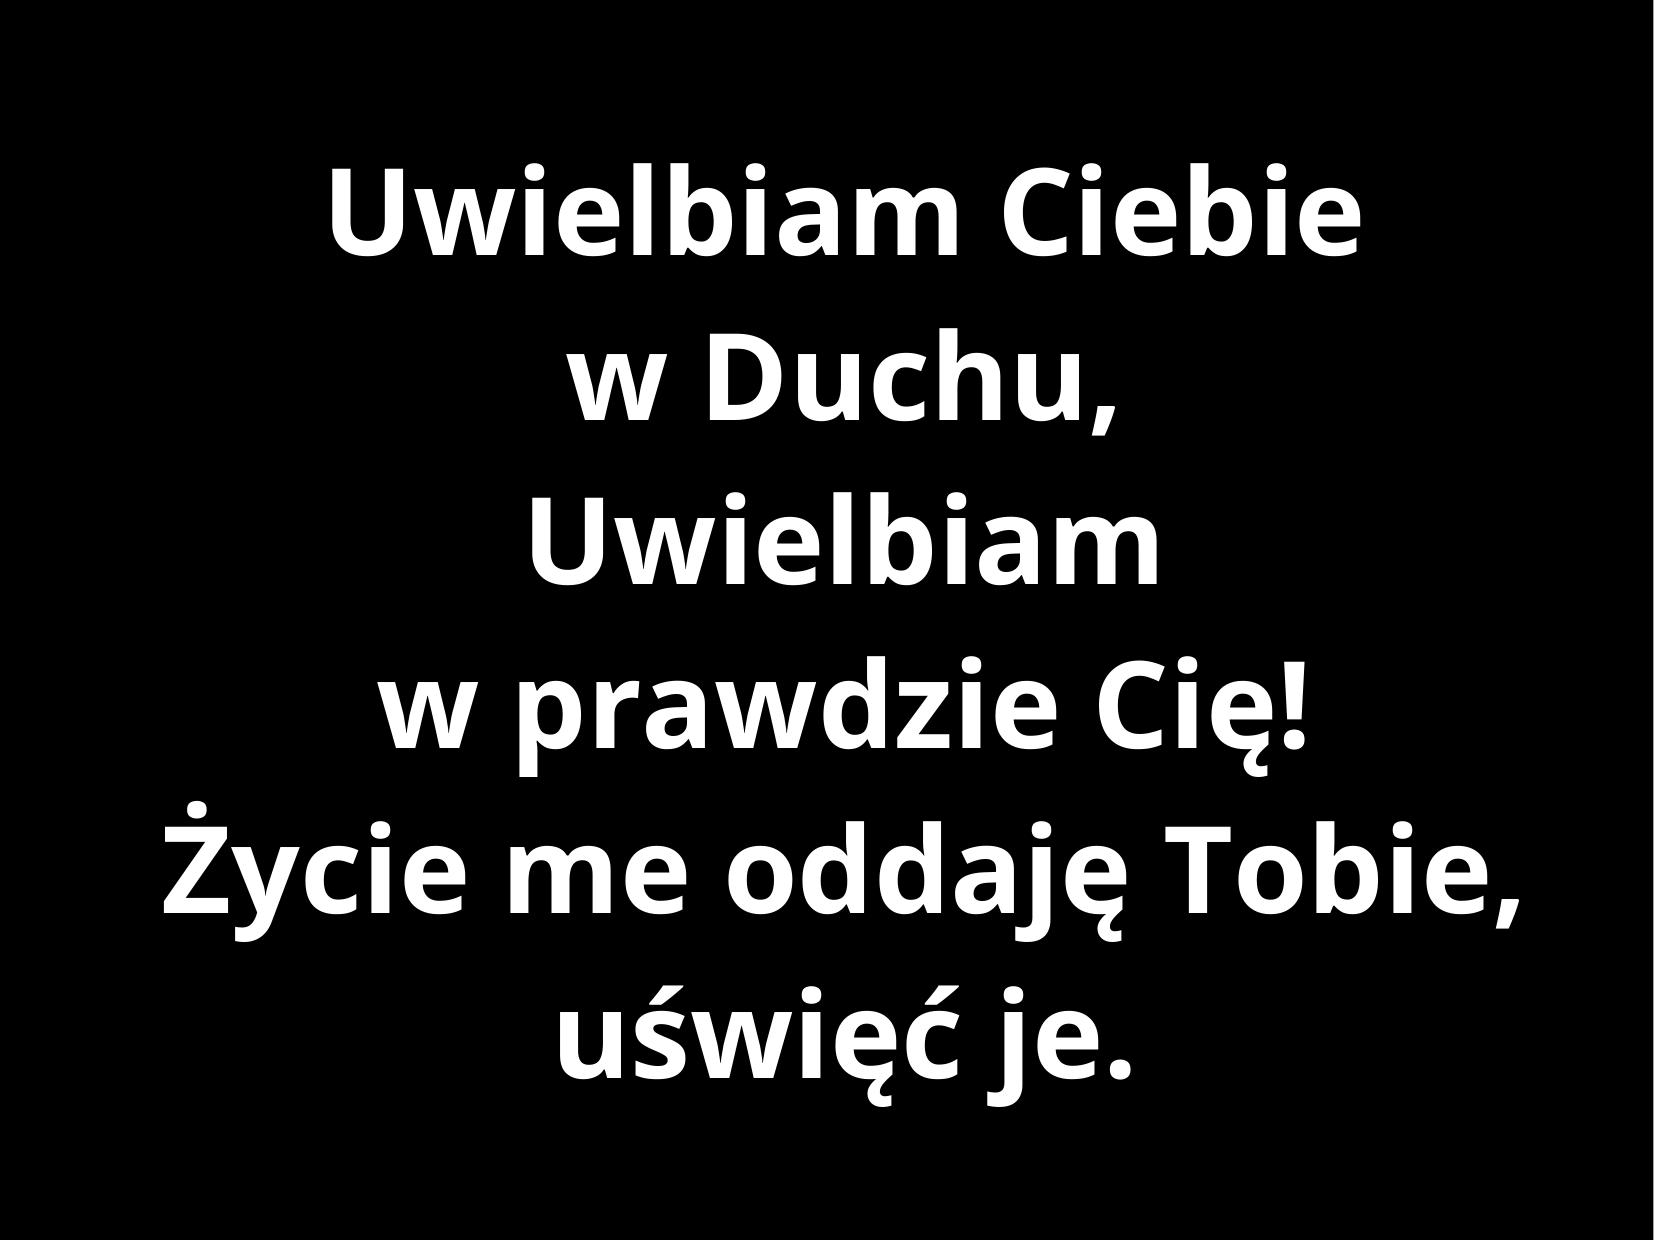

# Uwielbiam Ciebie
w Duchu,
Uwielbiam
w prawdzie Cię!
Życie me oddaję Tobie,
uświęć je.